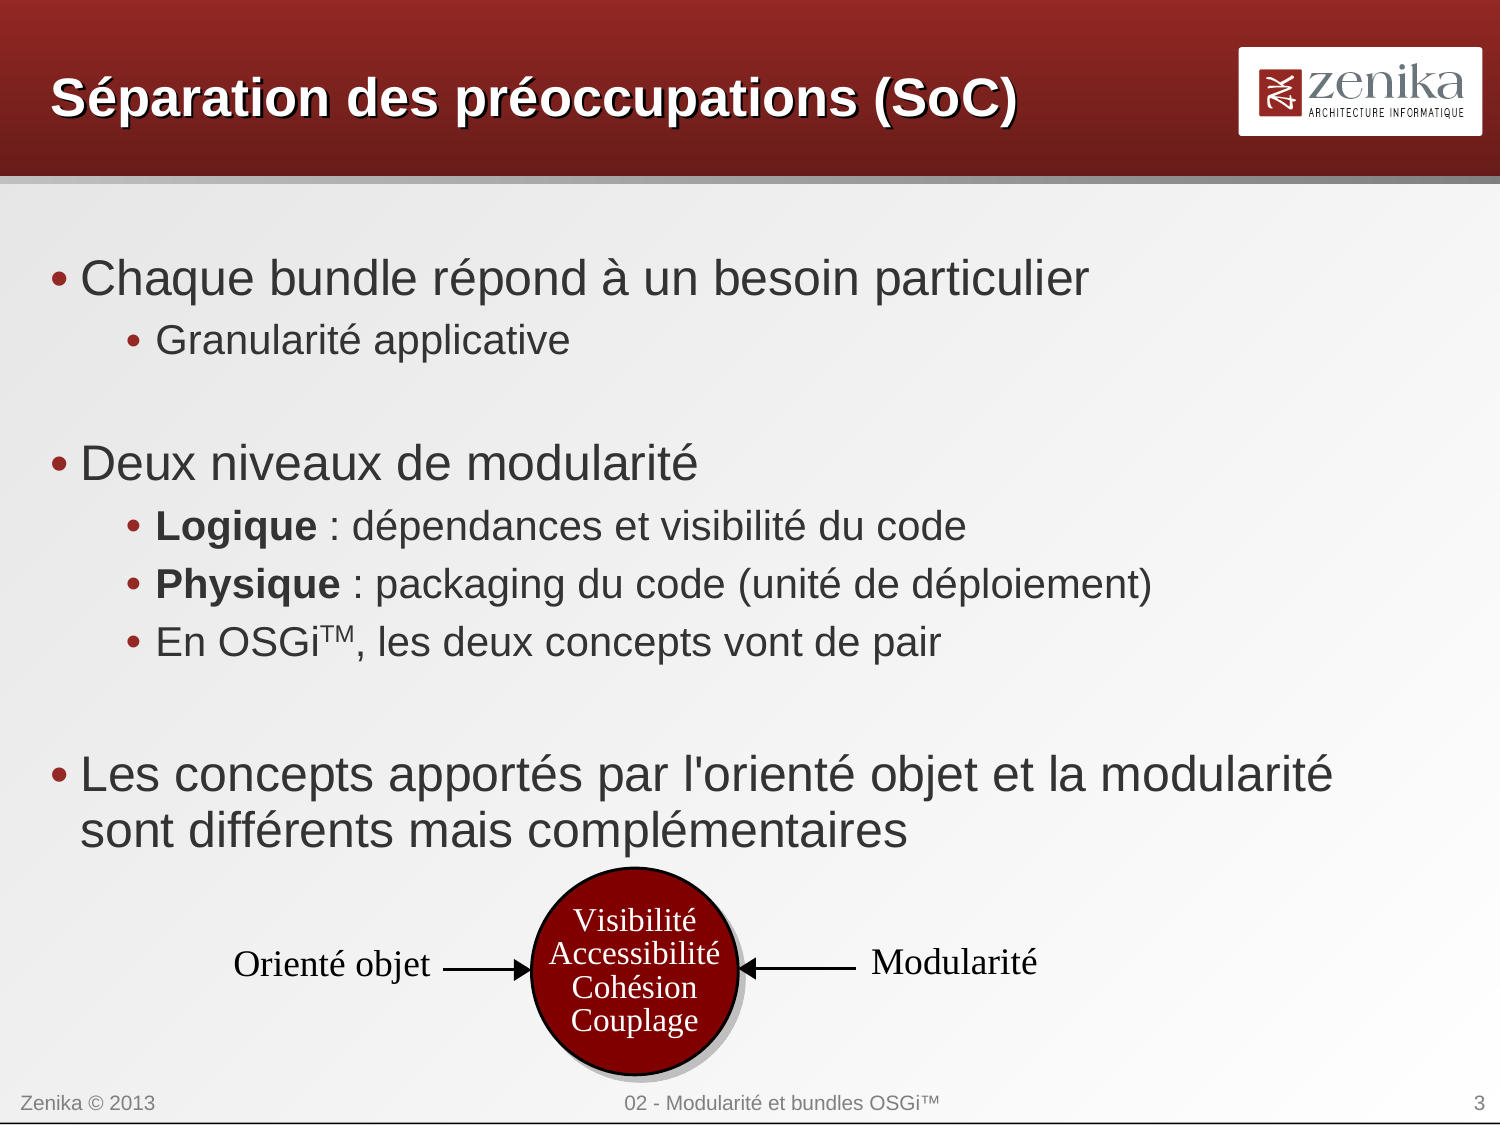

# Séparation des préoccupations (SoC)
Chaque bundle répond à un besoin particulier
Granularité applicative
Deux niveaux de modularité
Logique : dépendances et visibilité du code
Physique : packaging du code (unité de déploiement)
En OSGiTM, les deux concepts vont de pair
Les concepts apportés par l'orienté objet et la modularité sont différents mais complémentaires
Visibilité
Accessibilité
Cohésion
Couplage
Modularité
Orienté objet